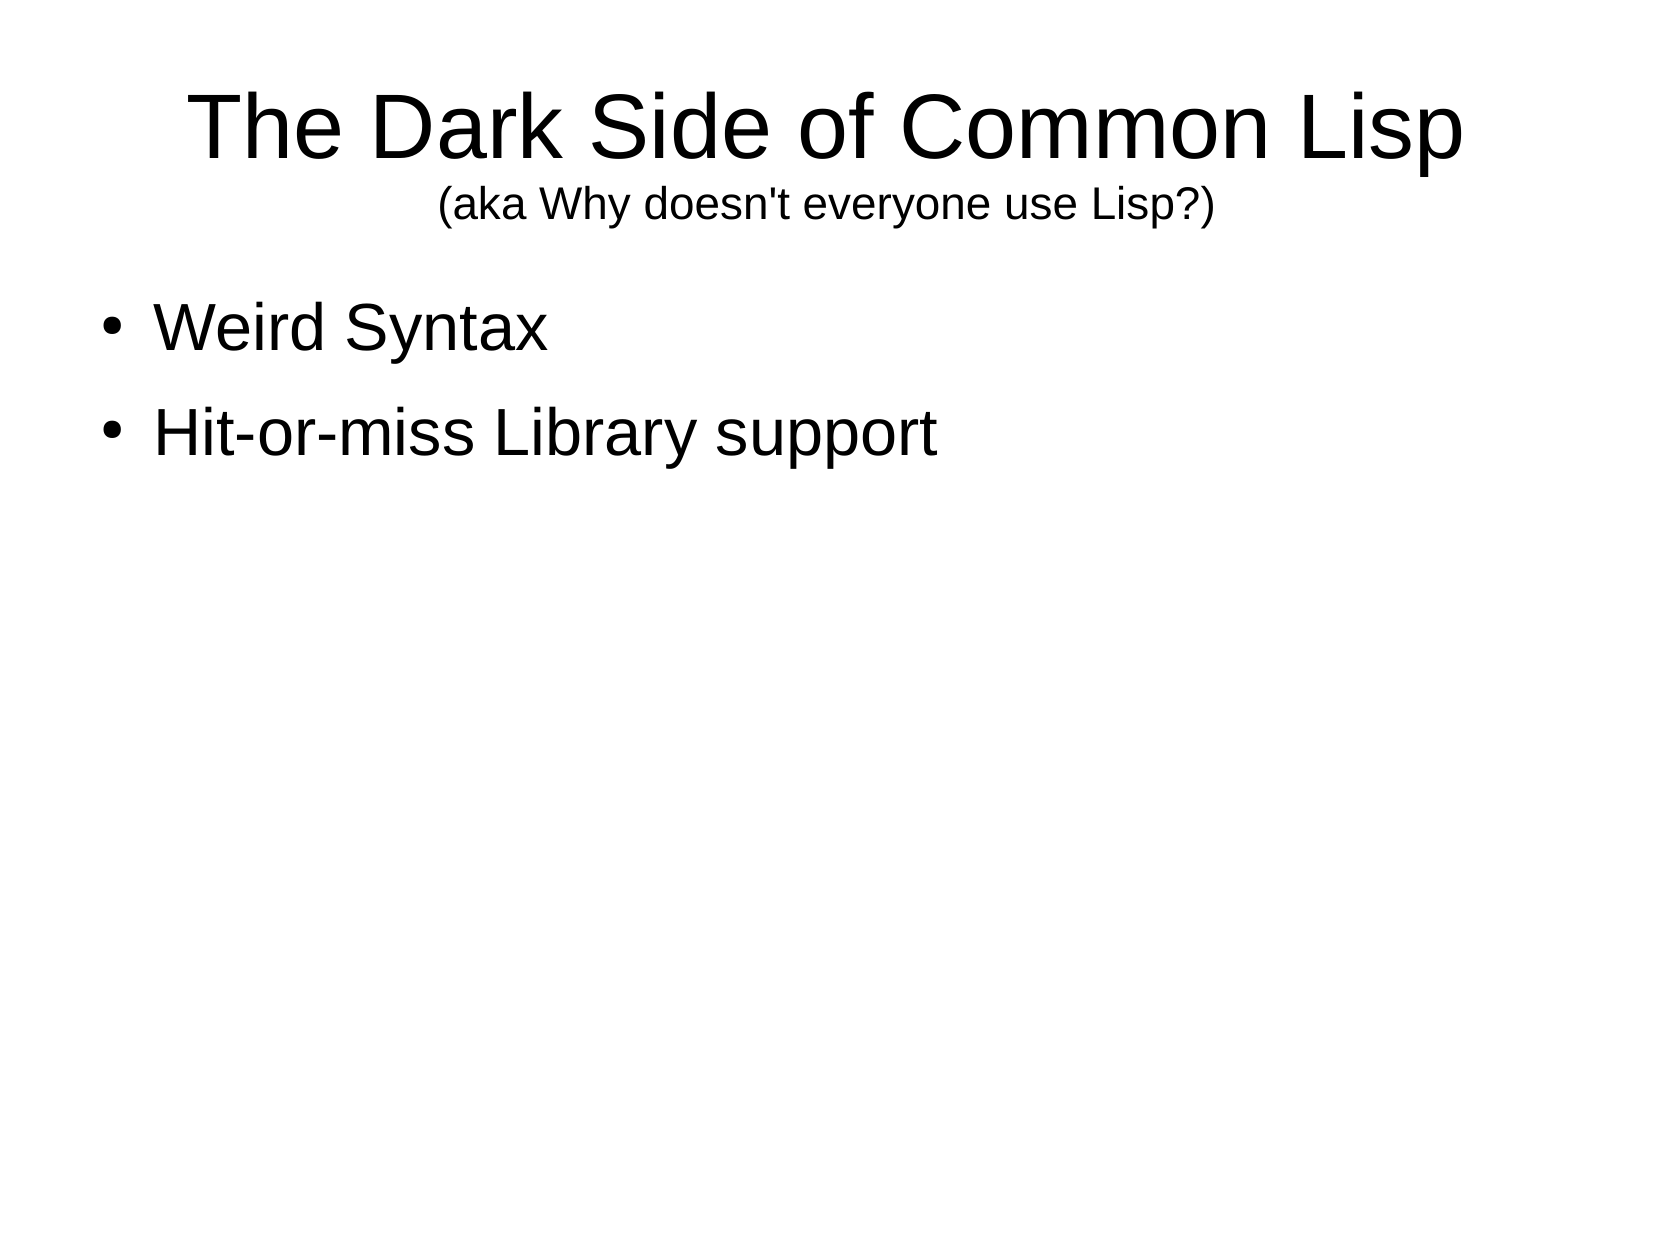

# The Dark Side of Common Lisp (aka Why doesn't everyone use Lisp?)
Weird Syntax
Hit-or-miss Library support